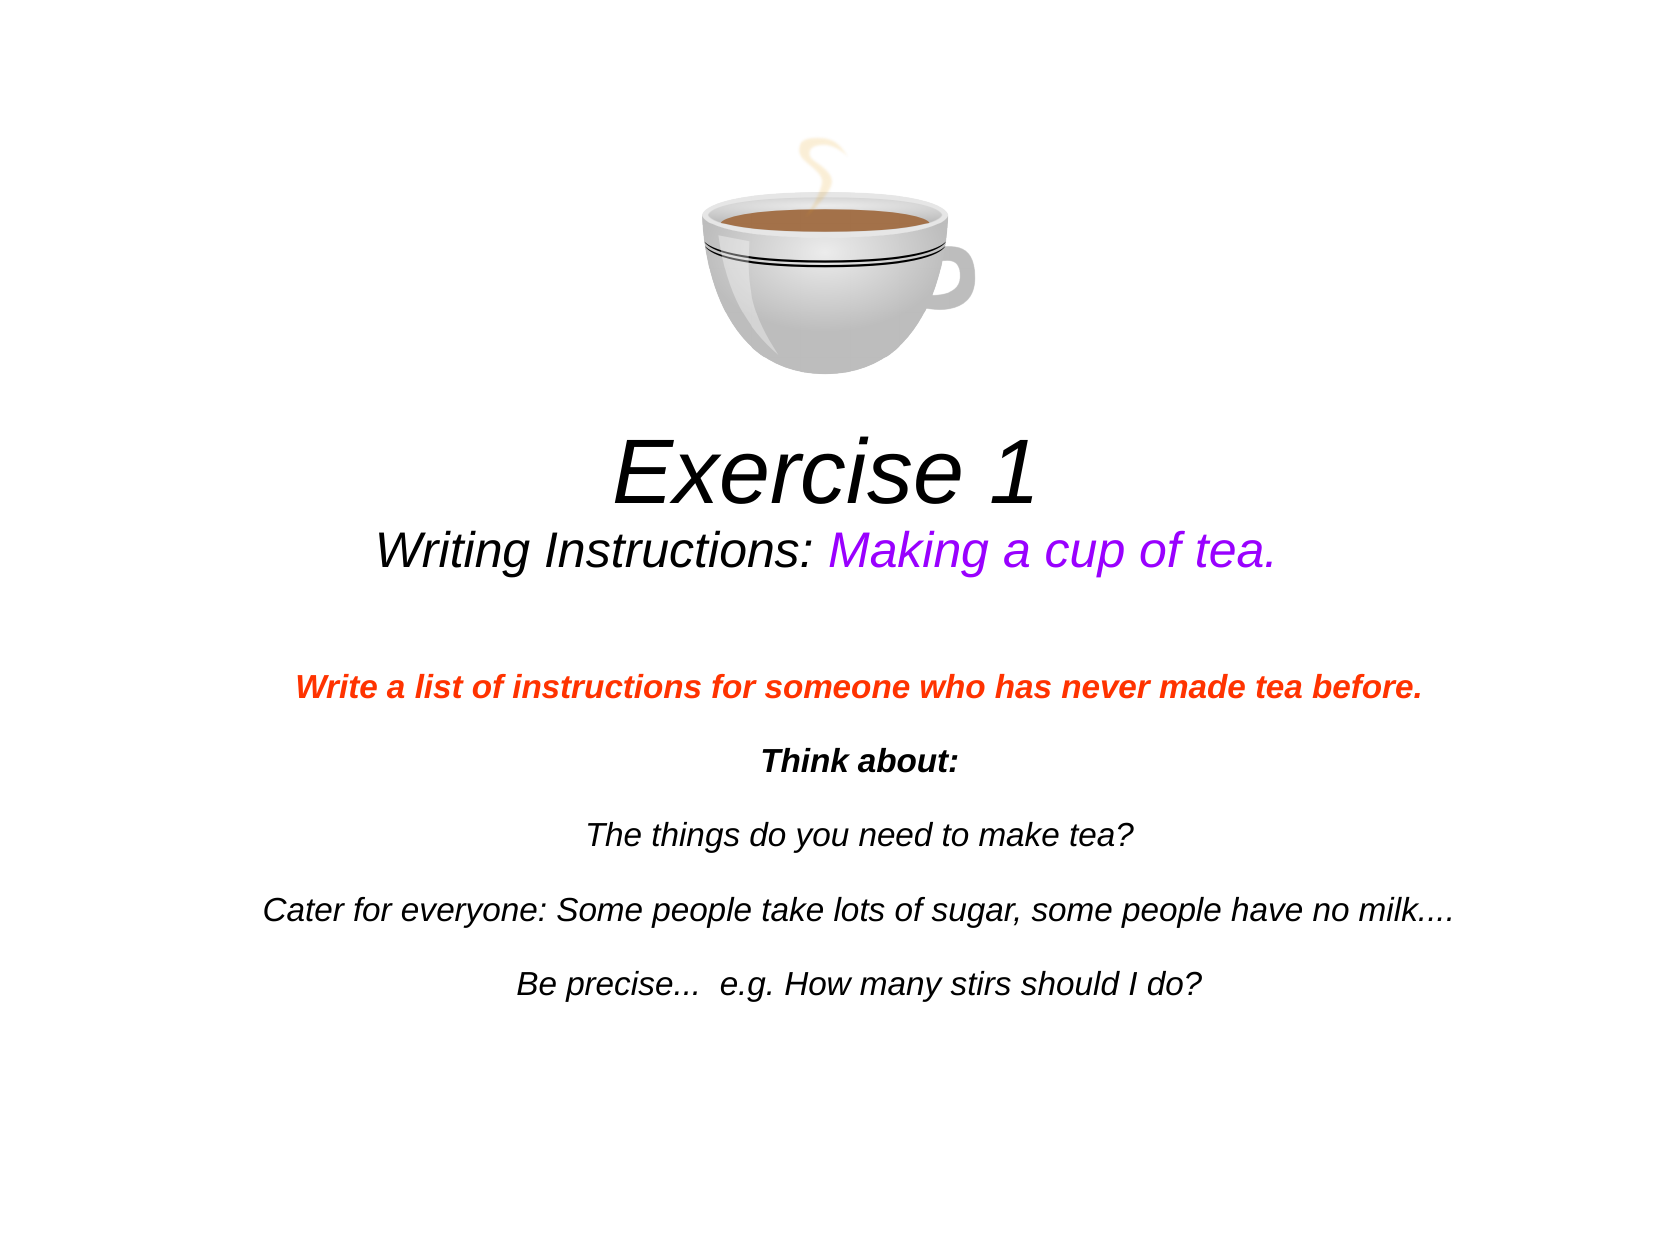

# Exercise 1 Writing Instructions: Making a cup of tea.
Write a list of instructions for someone who has never made tea before.
Think about:
The things do you need to make tea?
Cater for everyone: Some people take lots of sugar, some people have no milk....
Be precise... e.g. How many stirs should I do?